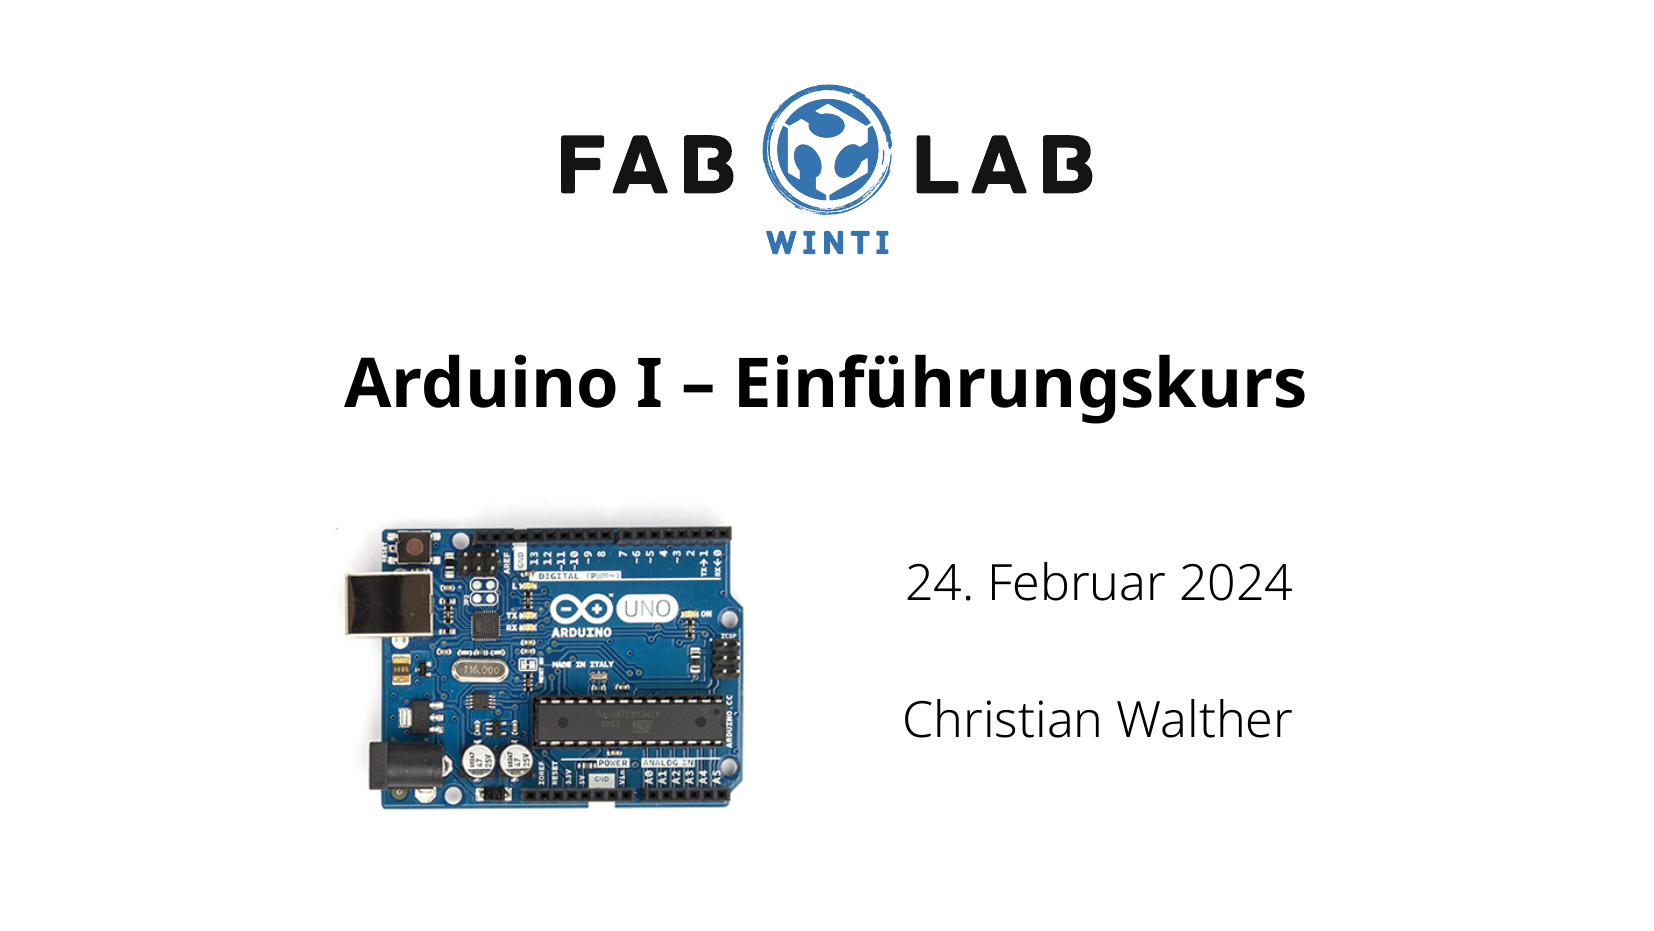

# Arduino I – Einführungskurs
24. Februar 2024
Christian Walther